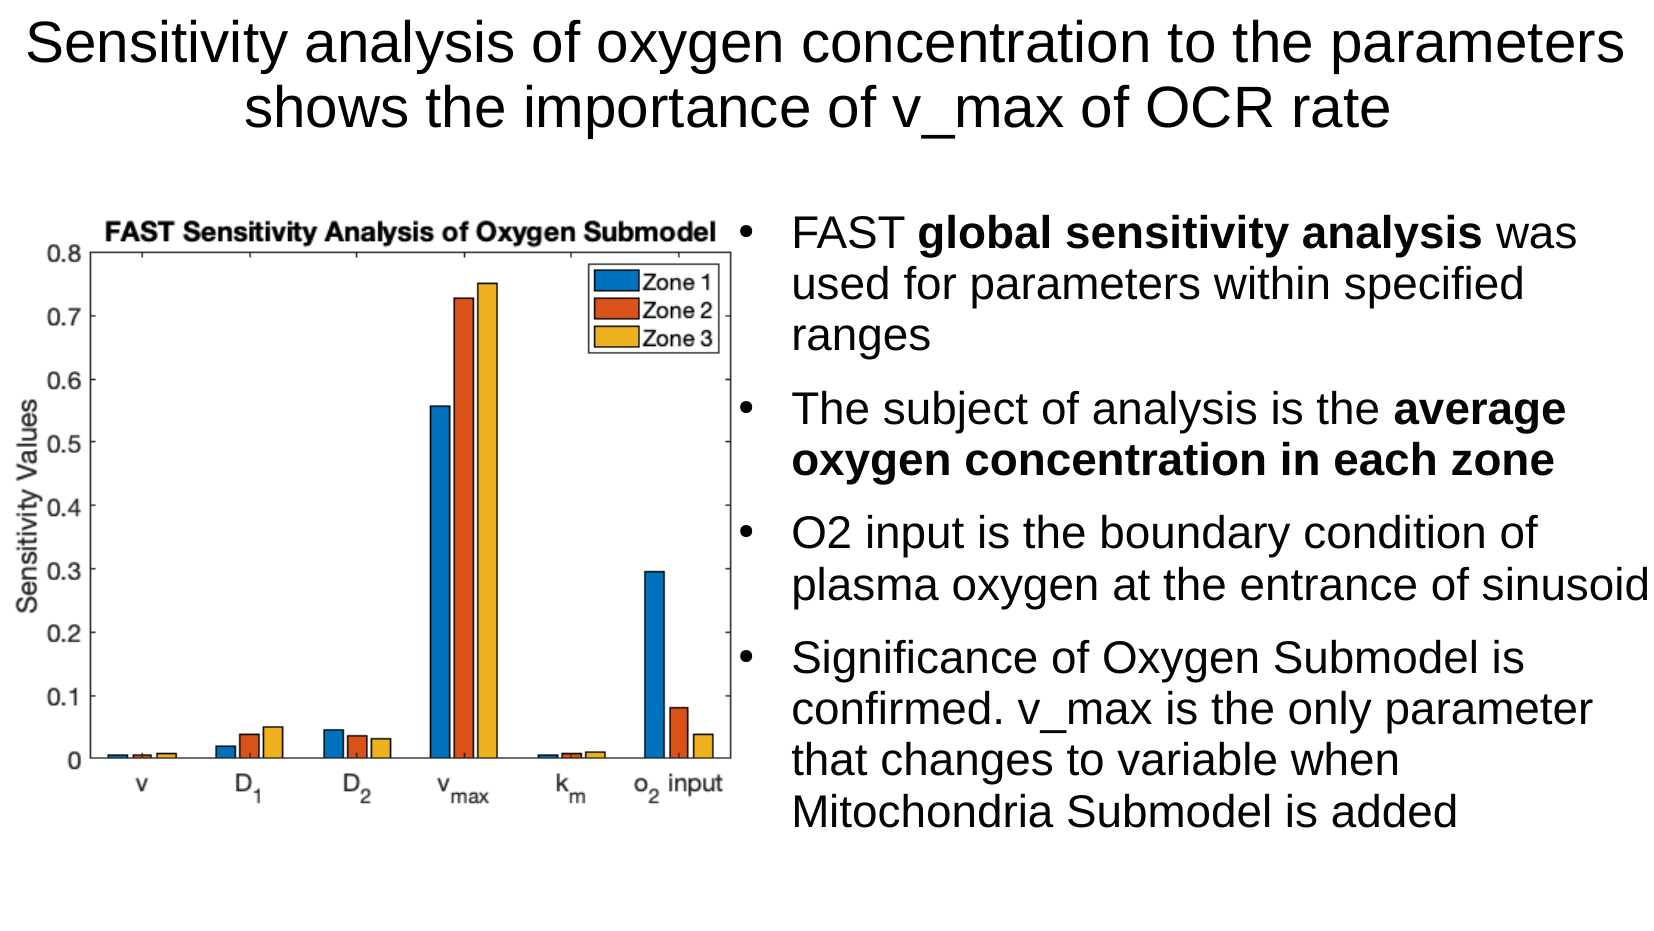

# Sensitivity analysis of oxygen concentration to the parameters shows the importance of v_max of OCR rate
FAST global sensitivity analysis was used for parameters within specified ranges
The subject of analysis is the average oxygen concentration in each zone
O2 input is the boundary condition of plasma oxygen at the entrance of sinusoid
Significance of Oxygen Submodel is confirmed. v_max is the only parameter that changes to variable when Mitochondria Submodel is added